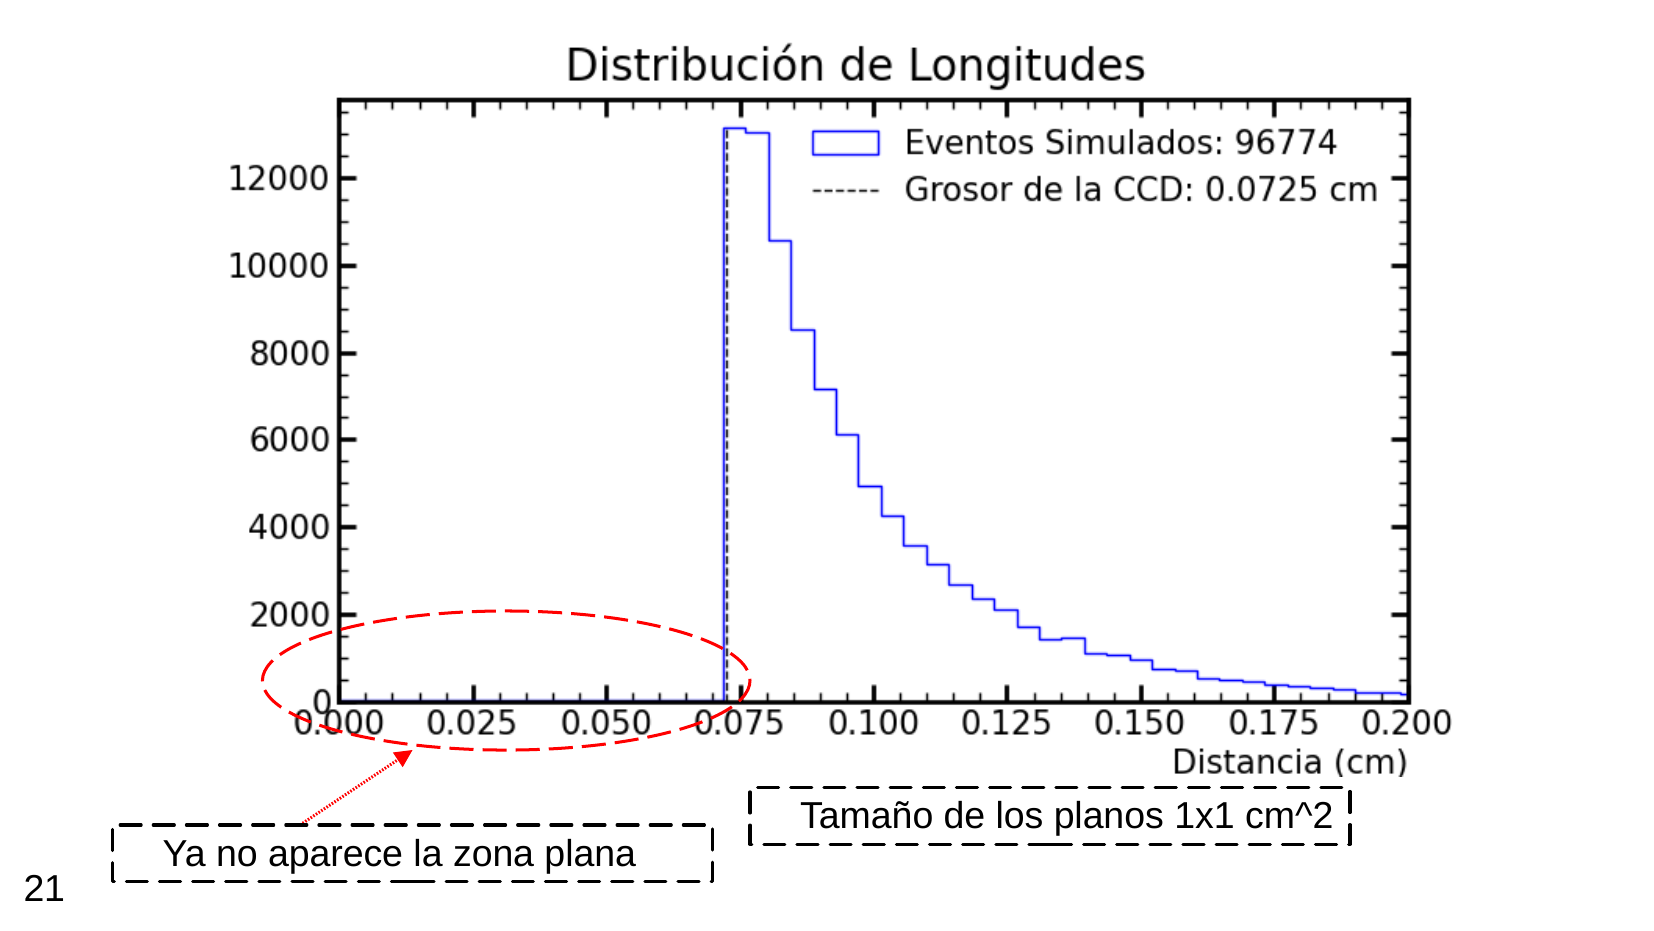

Tamaño de los planos 1x1 cm^2
Ya no aparece la zona plana